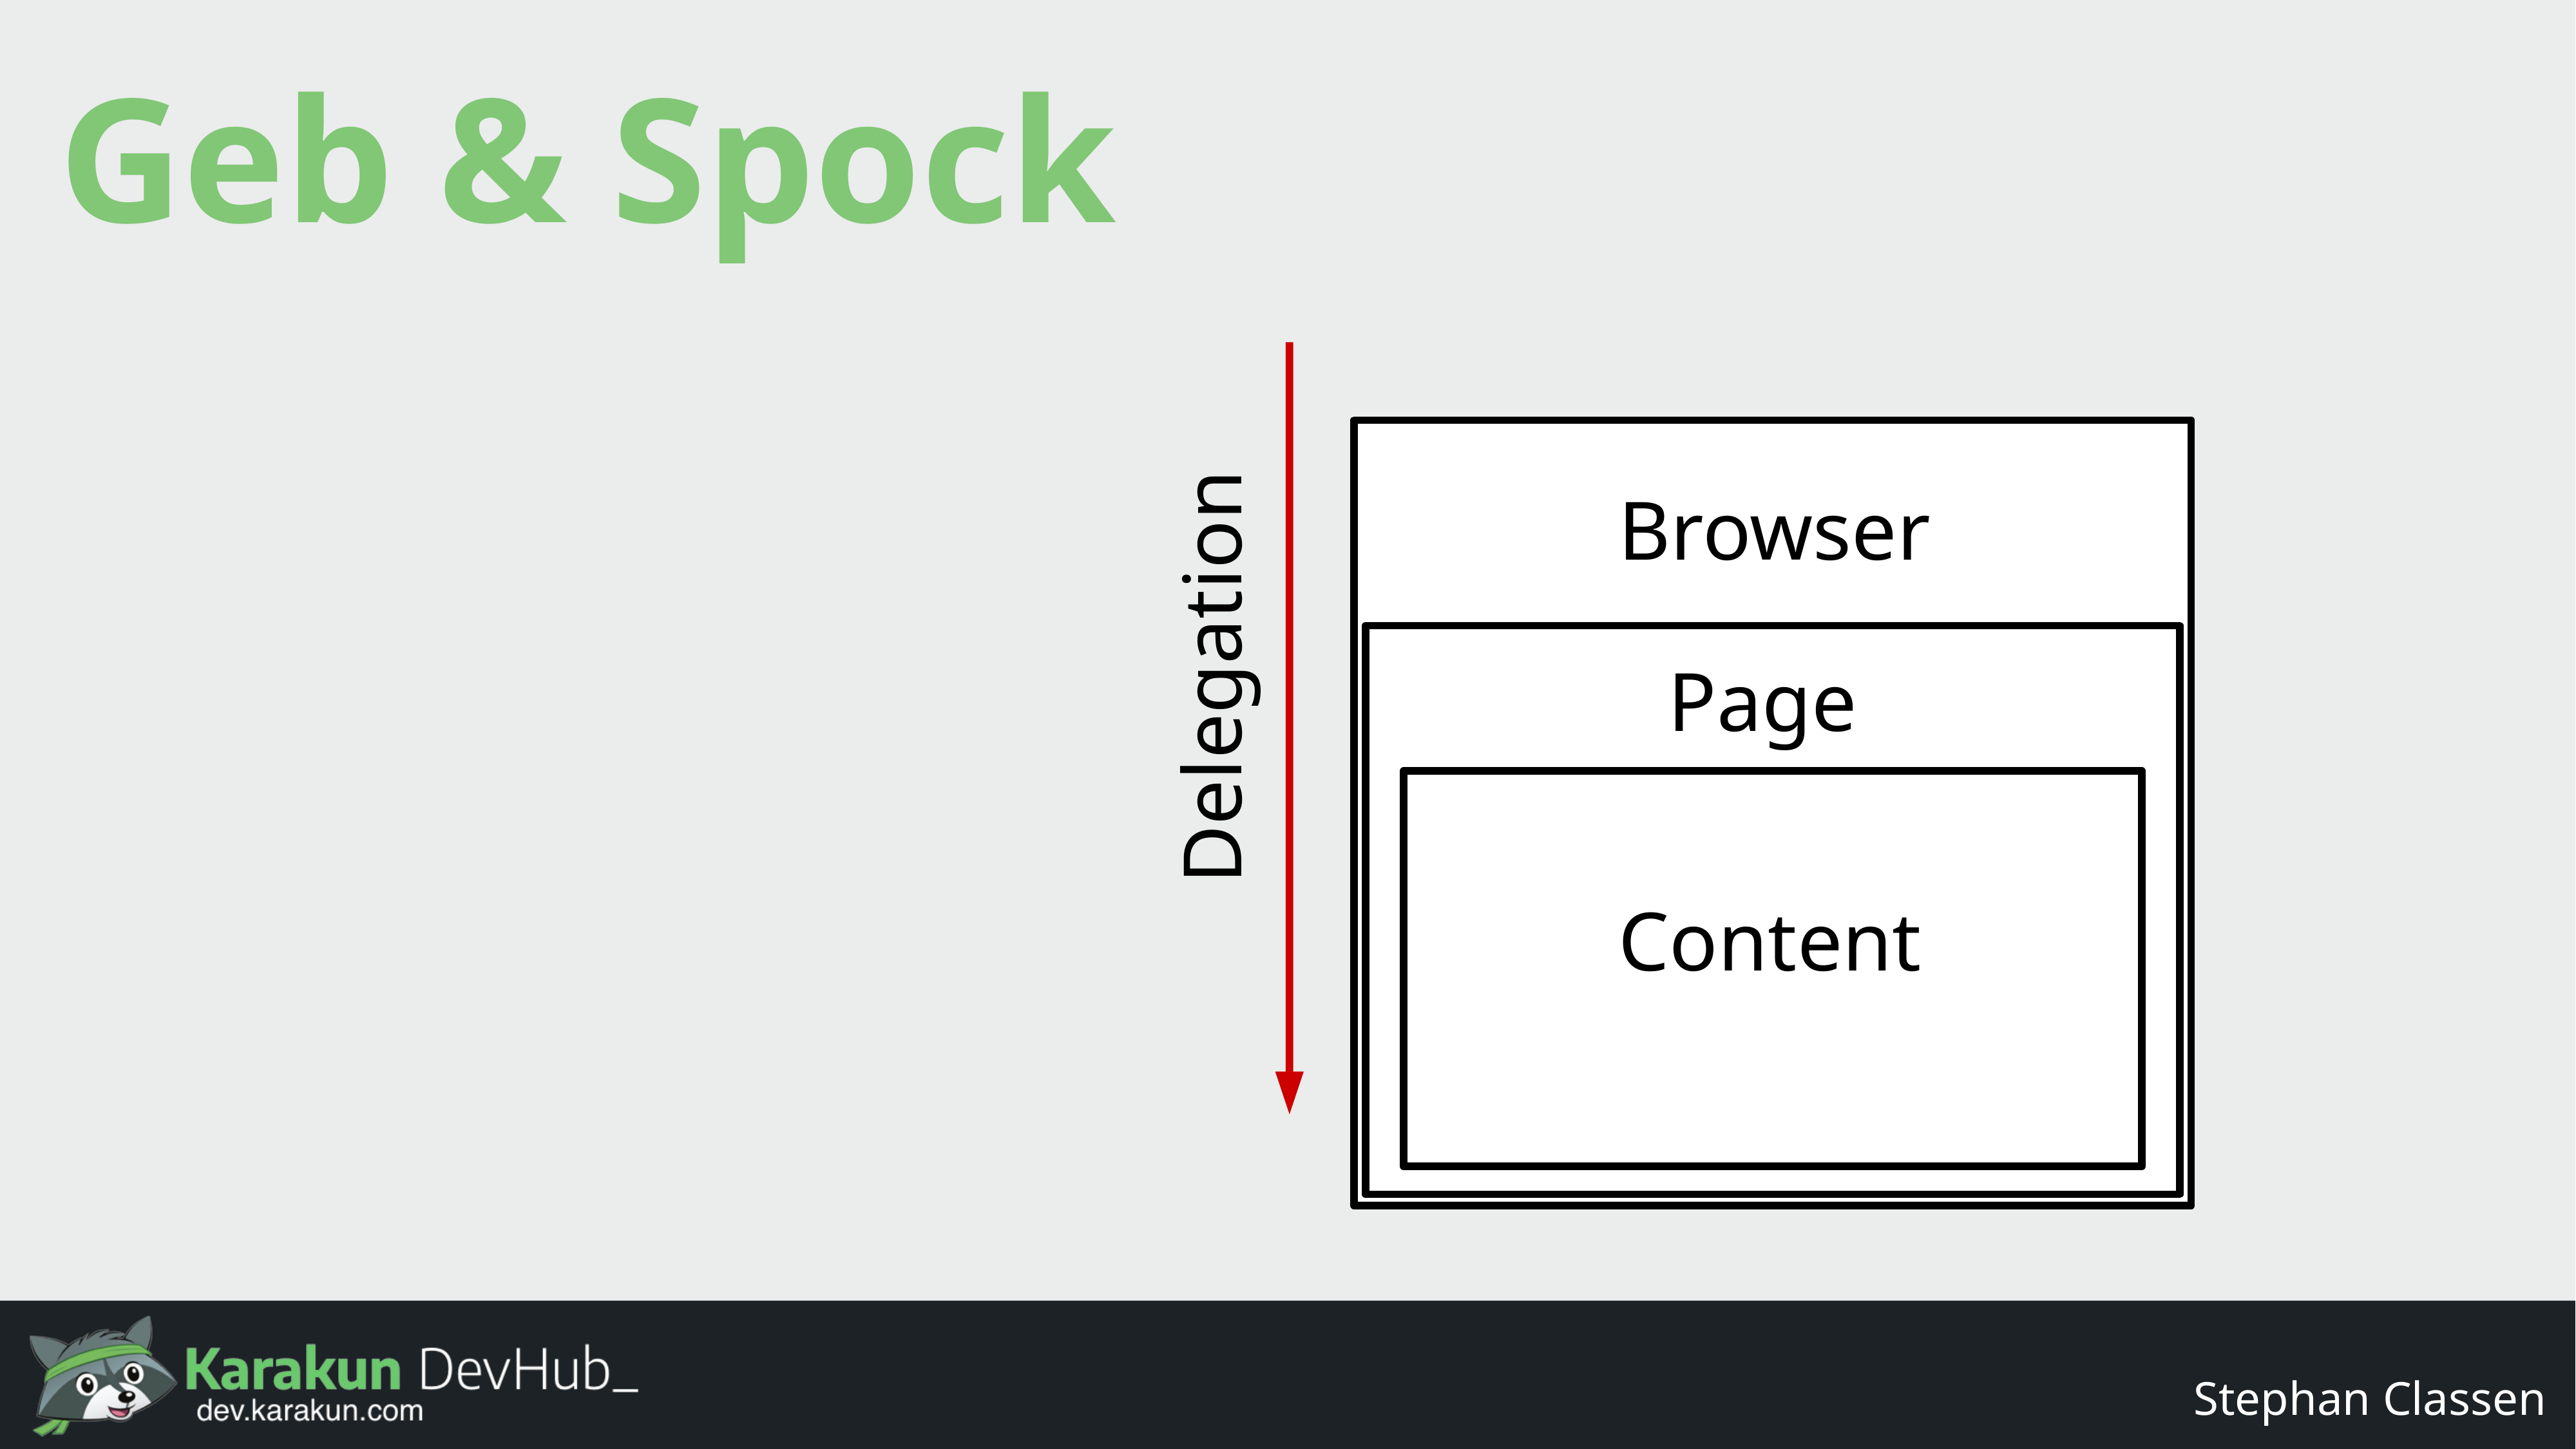

Geb & Spock
Browser
Delegation
Page
Content
Stephan Classen
ddddd